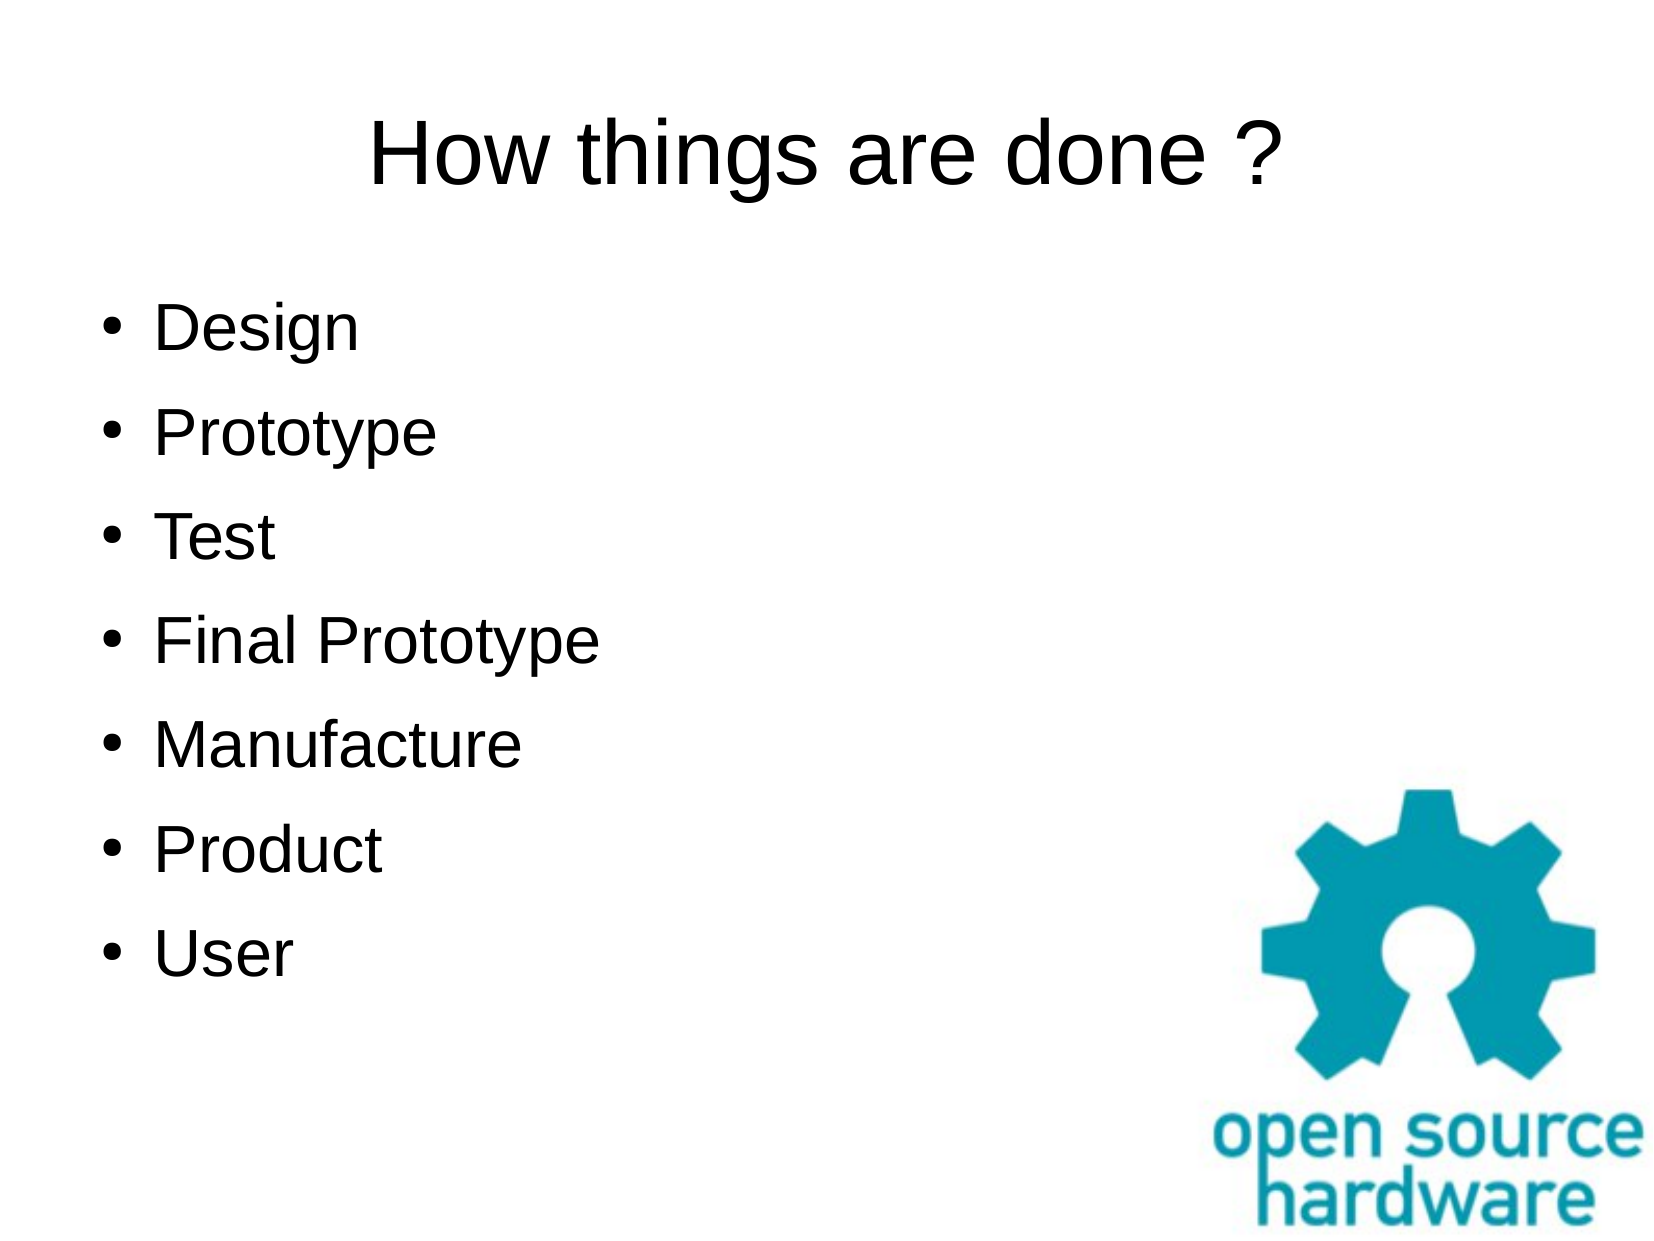

# How things are done ?
Design
Prototype
Test
Final Prototype
Manufacture
Product
User